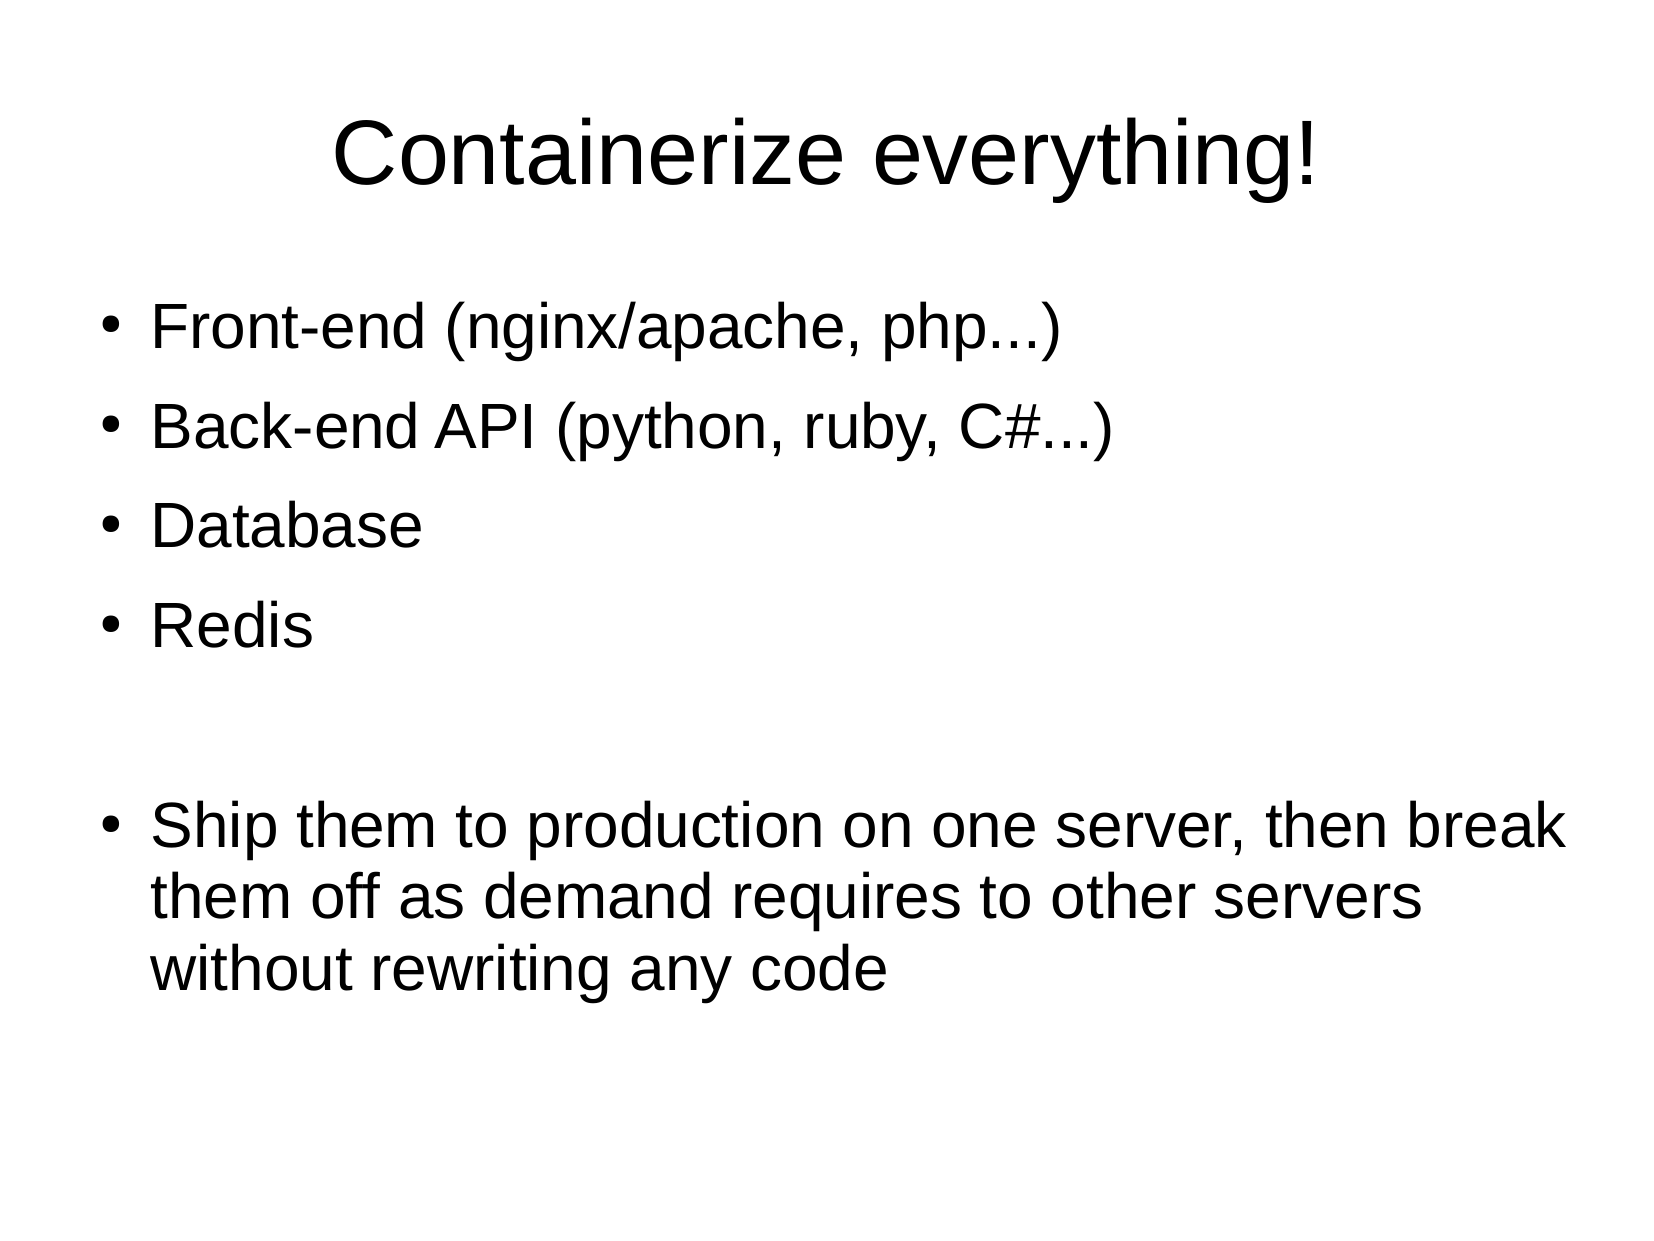

# Containerize everything!
Front-end (nginx/apache, php...)
Back-end API (python, ruby, C#...)
Database
Redis
Ship them to production on one server, then break them off as demand requires to other servers without rewriting any code